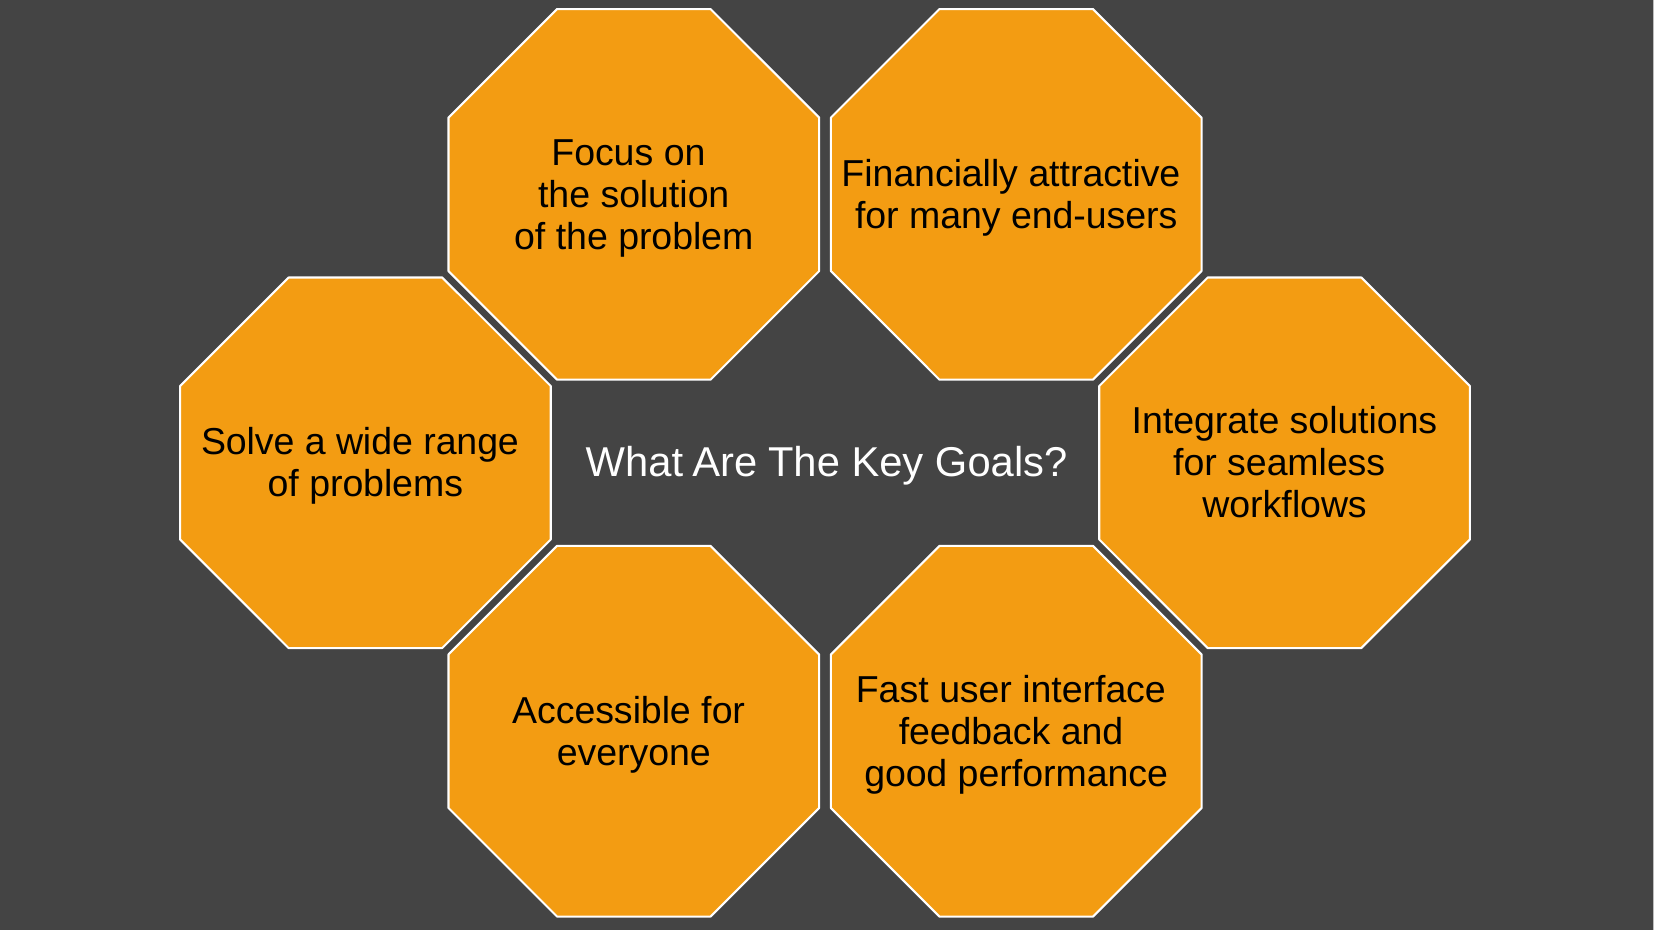

Focus on
the solution
of the problem
Financially attractive
for many end-users
Solve a wide range
of problems
Integrate solutions
for seamless
workflows
# What Are The Key Goals?
Accessible for
everyone
Fast user interface
feedback and
good performance